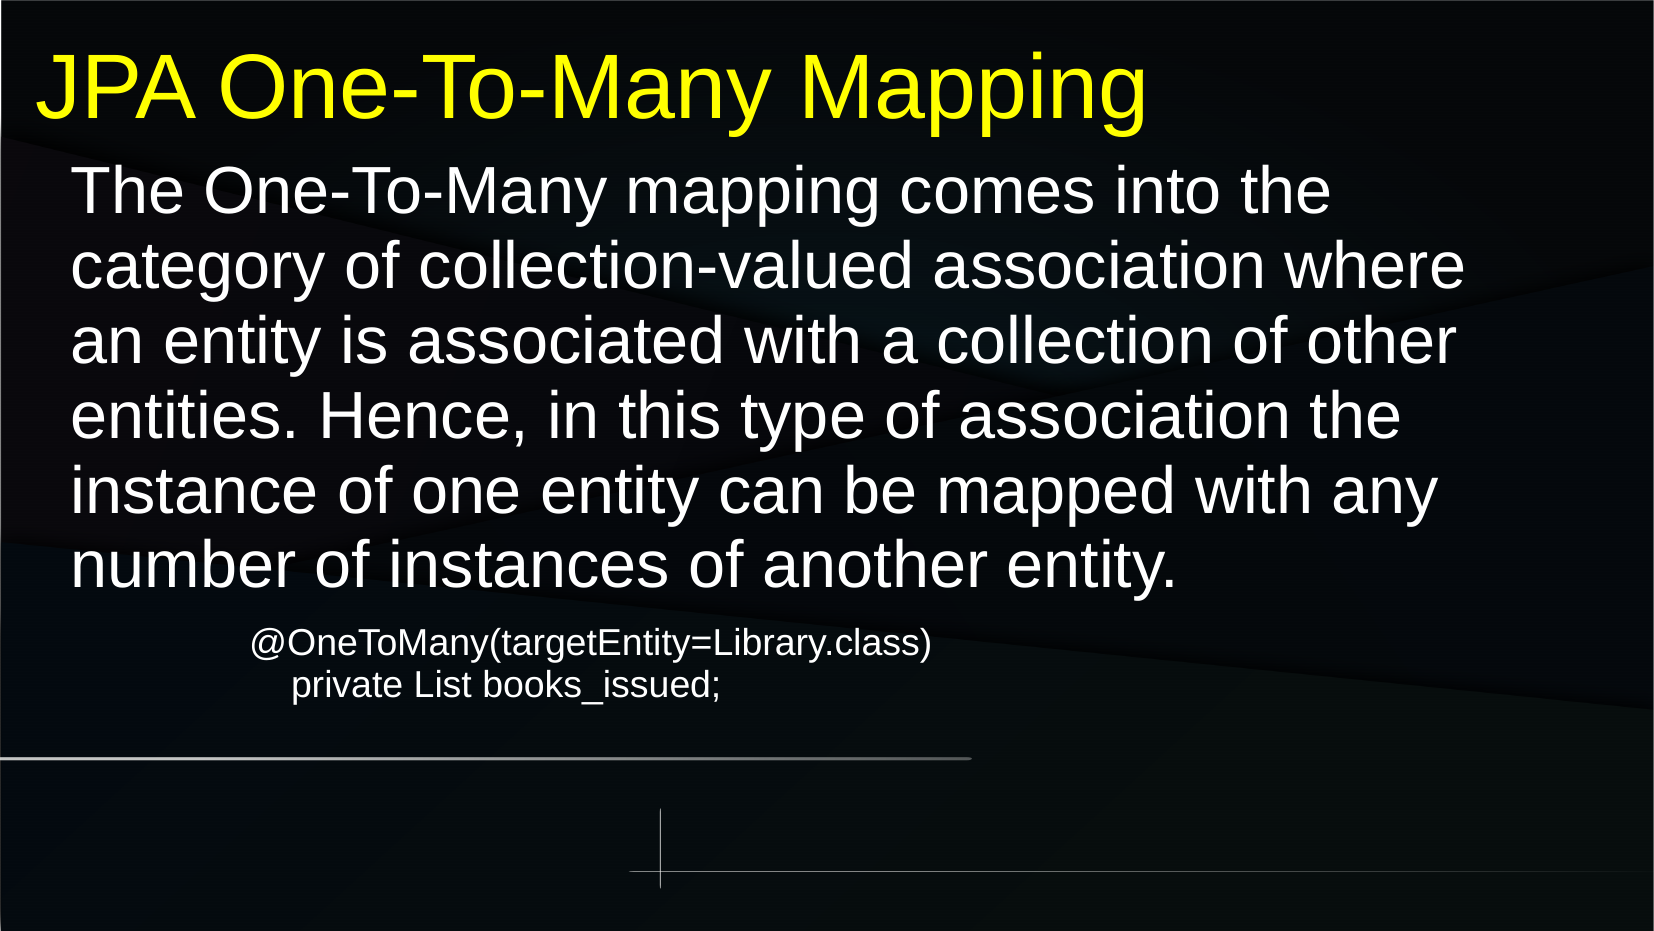

# JPA One-To-Many Mapping
The One-To-Many mapping comes into the category of collection-valued association where an entity is associated with a collection of other entities. Hence, in this type of association the instance of one entity can be mapped with any number of instances of another entity.
@OneToMany(targetEntity=Library.class)
 private List books_issued;